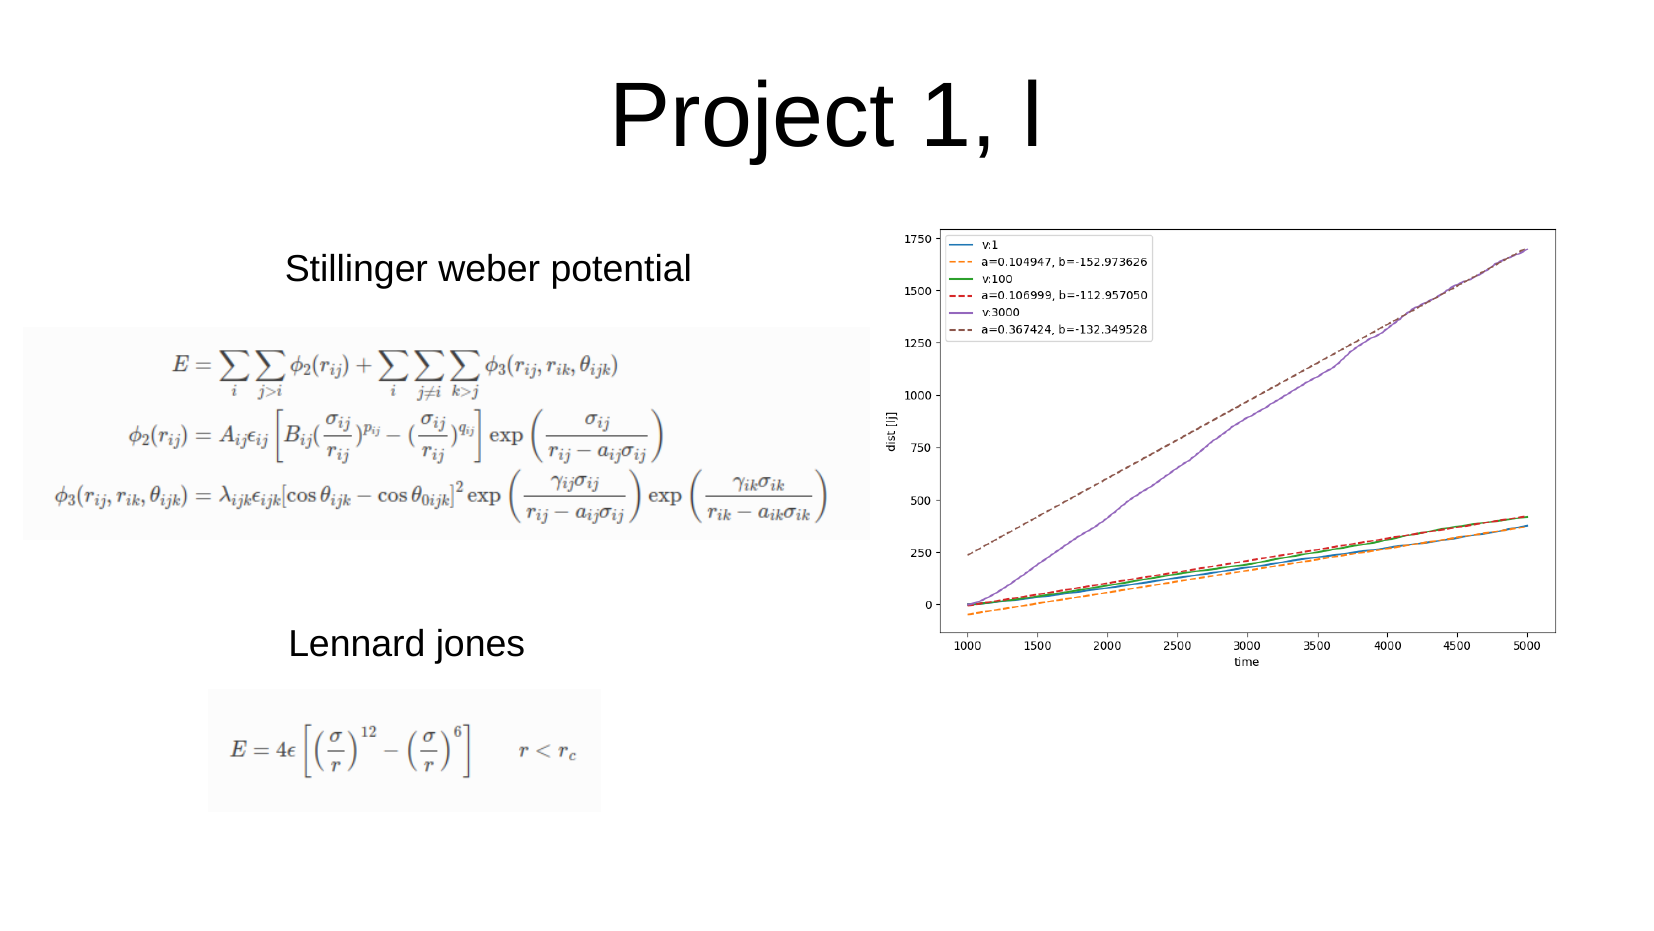

# Project 1, l
Stillinger weber potential
Lennard jones